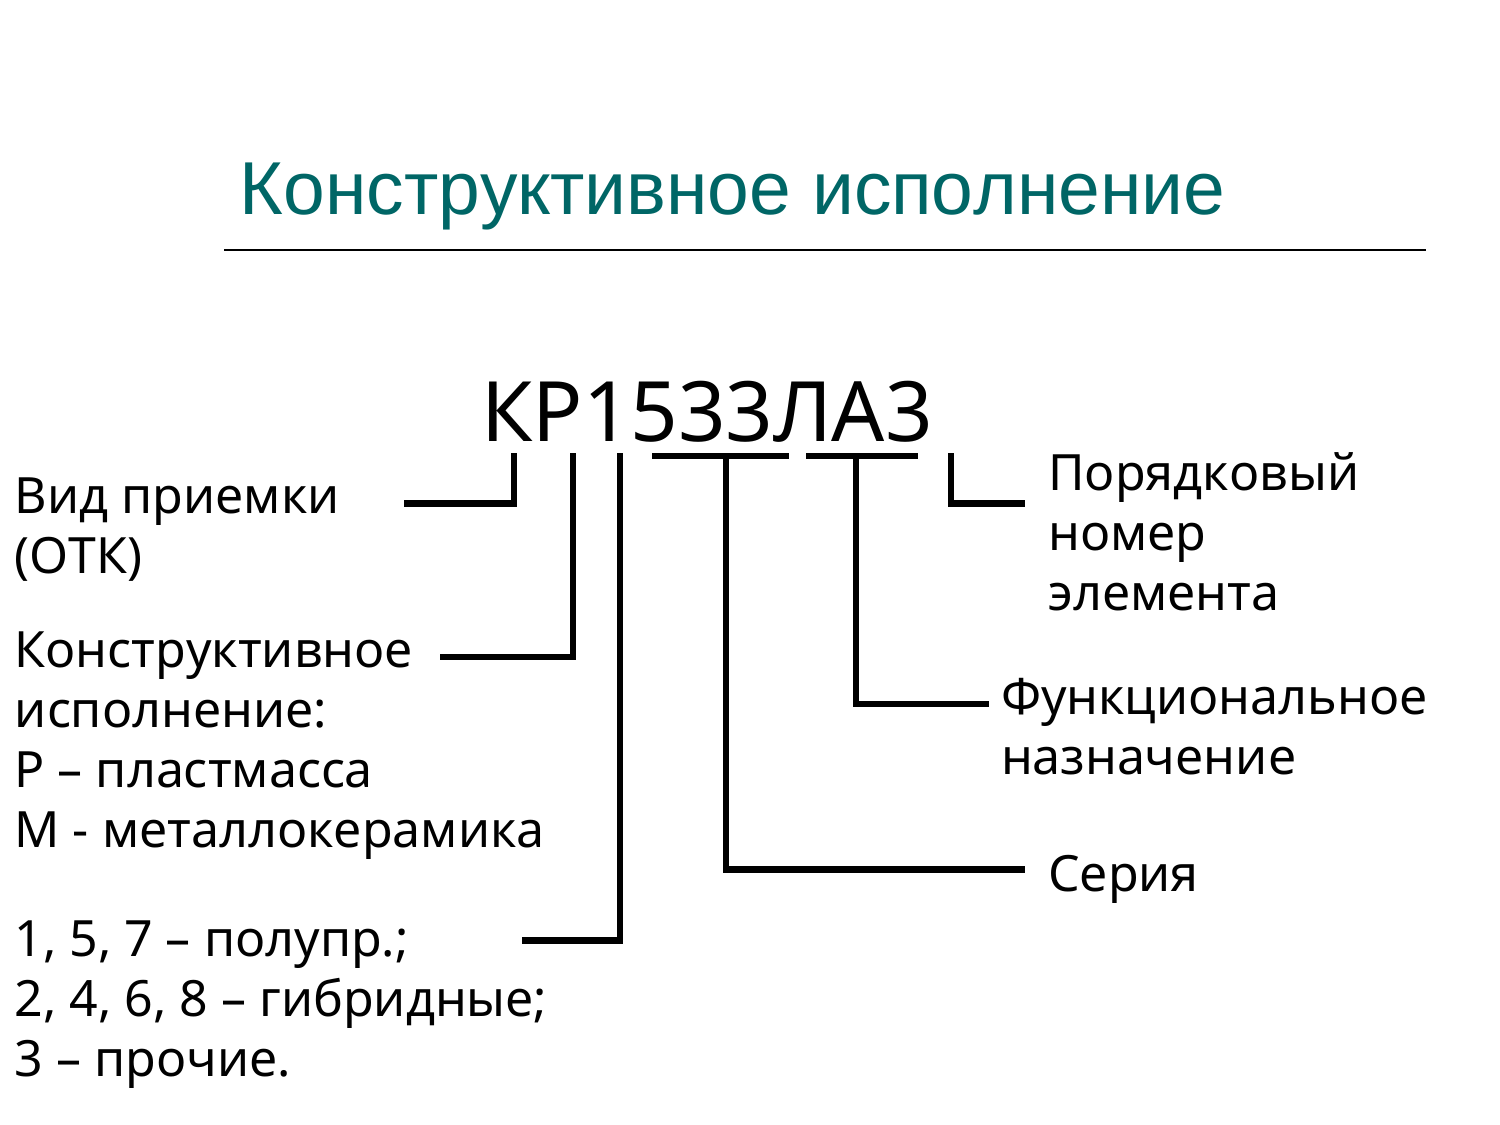

# Конструктивное исполнение
КР1533ЛА3
Порядковый номер элемента
Вид приемки (ОТК)
Конструктивное исполнение:
Р – пластмасса
М - металлокерамика
Функциональное назначение
Серия
1, 5, 7 – полупр.;
2, 4, 6, 8 – гибридные;
3 – прочие.